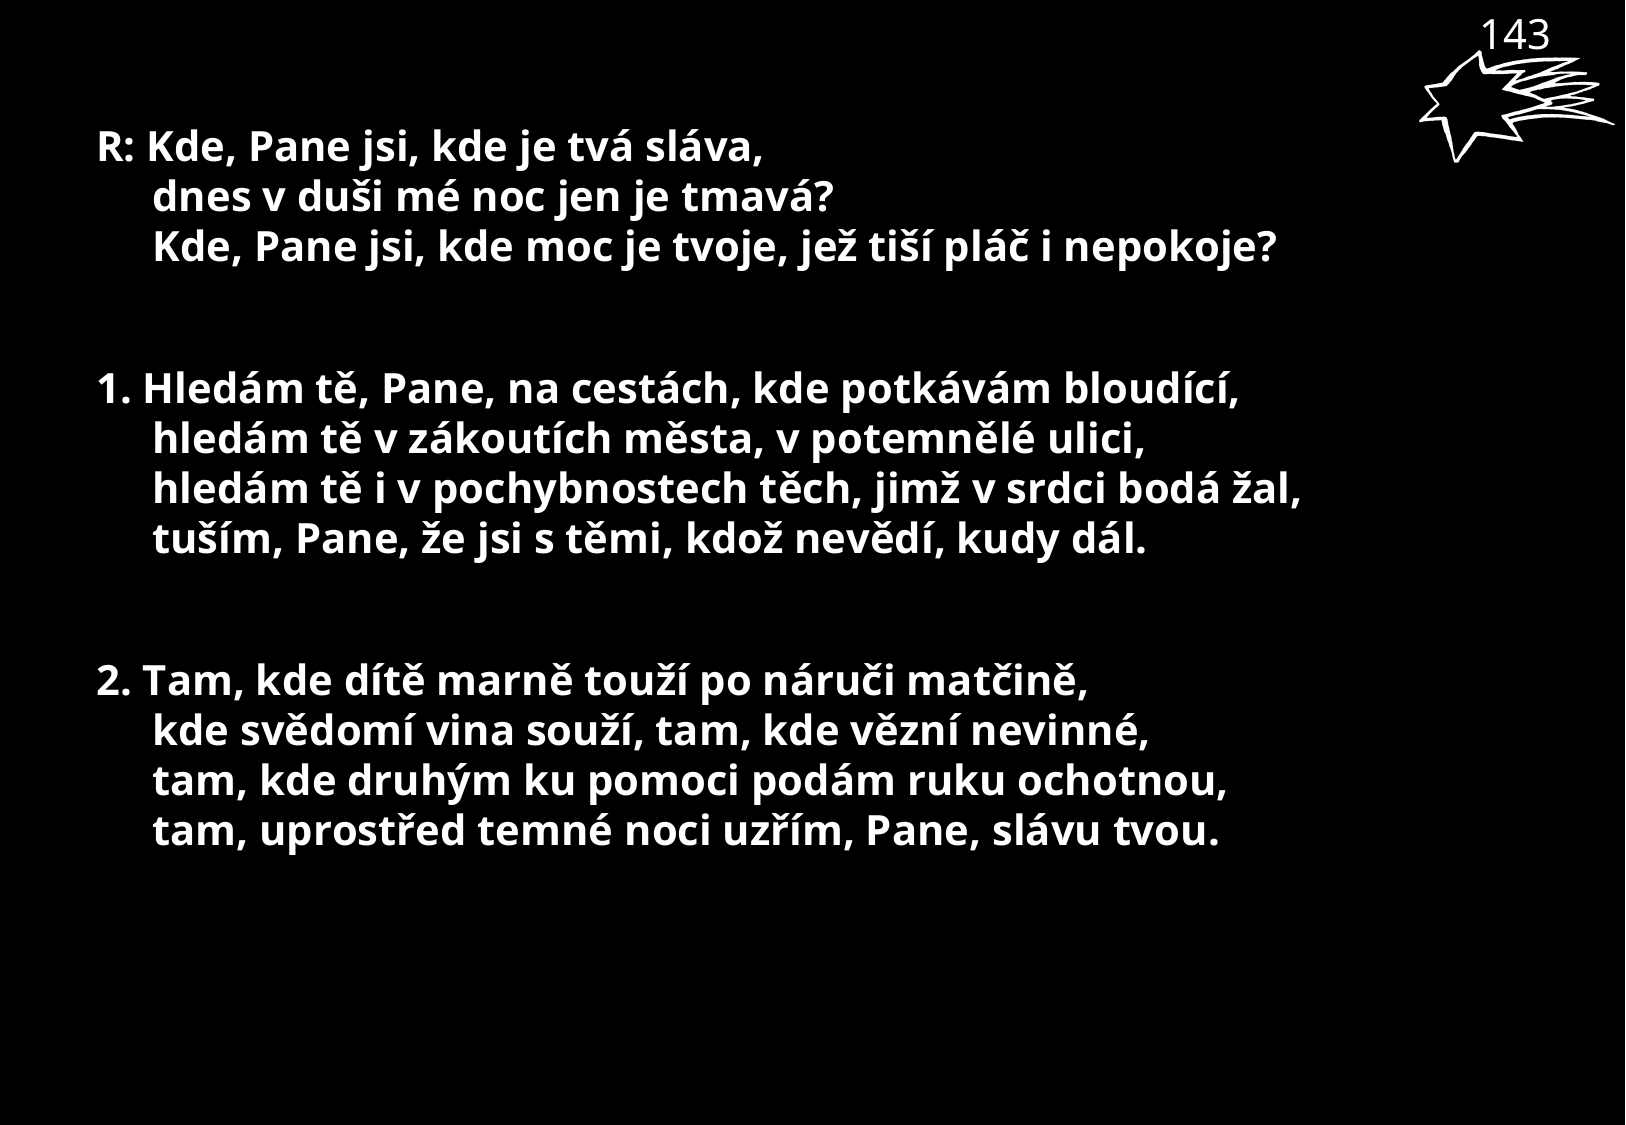

143
# R: Kde, Pane jsi, kde je tvá sláva, dnes v duši mé noc jen je tmavá? Kde, Pane jsi, kde moc je tvoje, jež tiší pláč i nepokoje?
1. Hledám tě, Pane, na cestách, kde potkávám bloudící,
hledám tě v zákoutích města, v potemnělé ulici,
hledám tě i v pochybnostech těch, jimž v srdci bodá žal,
tuším, Pane, že jsi s těmi, kdož nevědí, kudy dál.
2. Tam, kde dítě marně touží po náruči matčině,
kde svědomí vina souží, tam, kde vězní nevinné,
tam, kde druhým ku pomoci podám ruku ochotnou,
tam, uprostřed temné noci uzřím, Pane, slávu tvou.